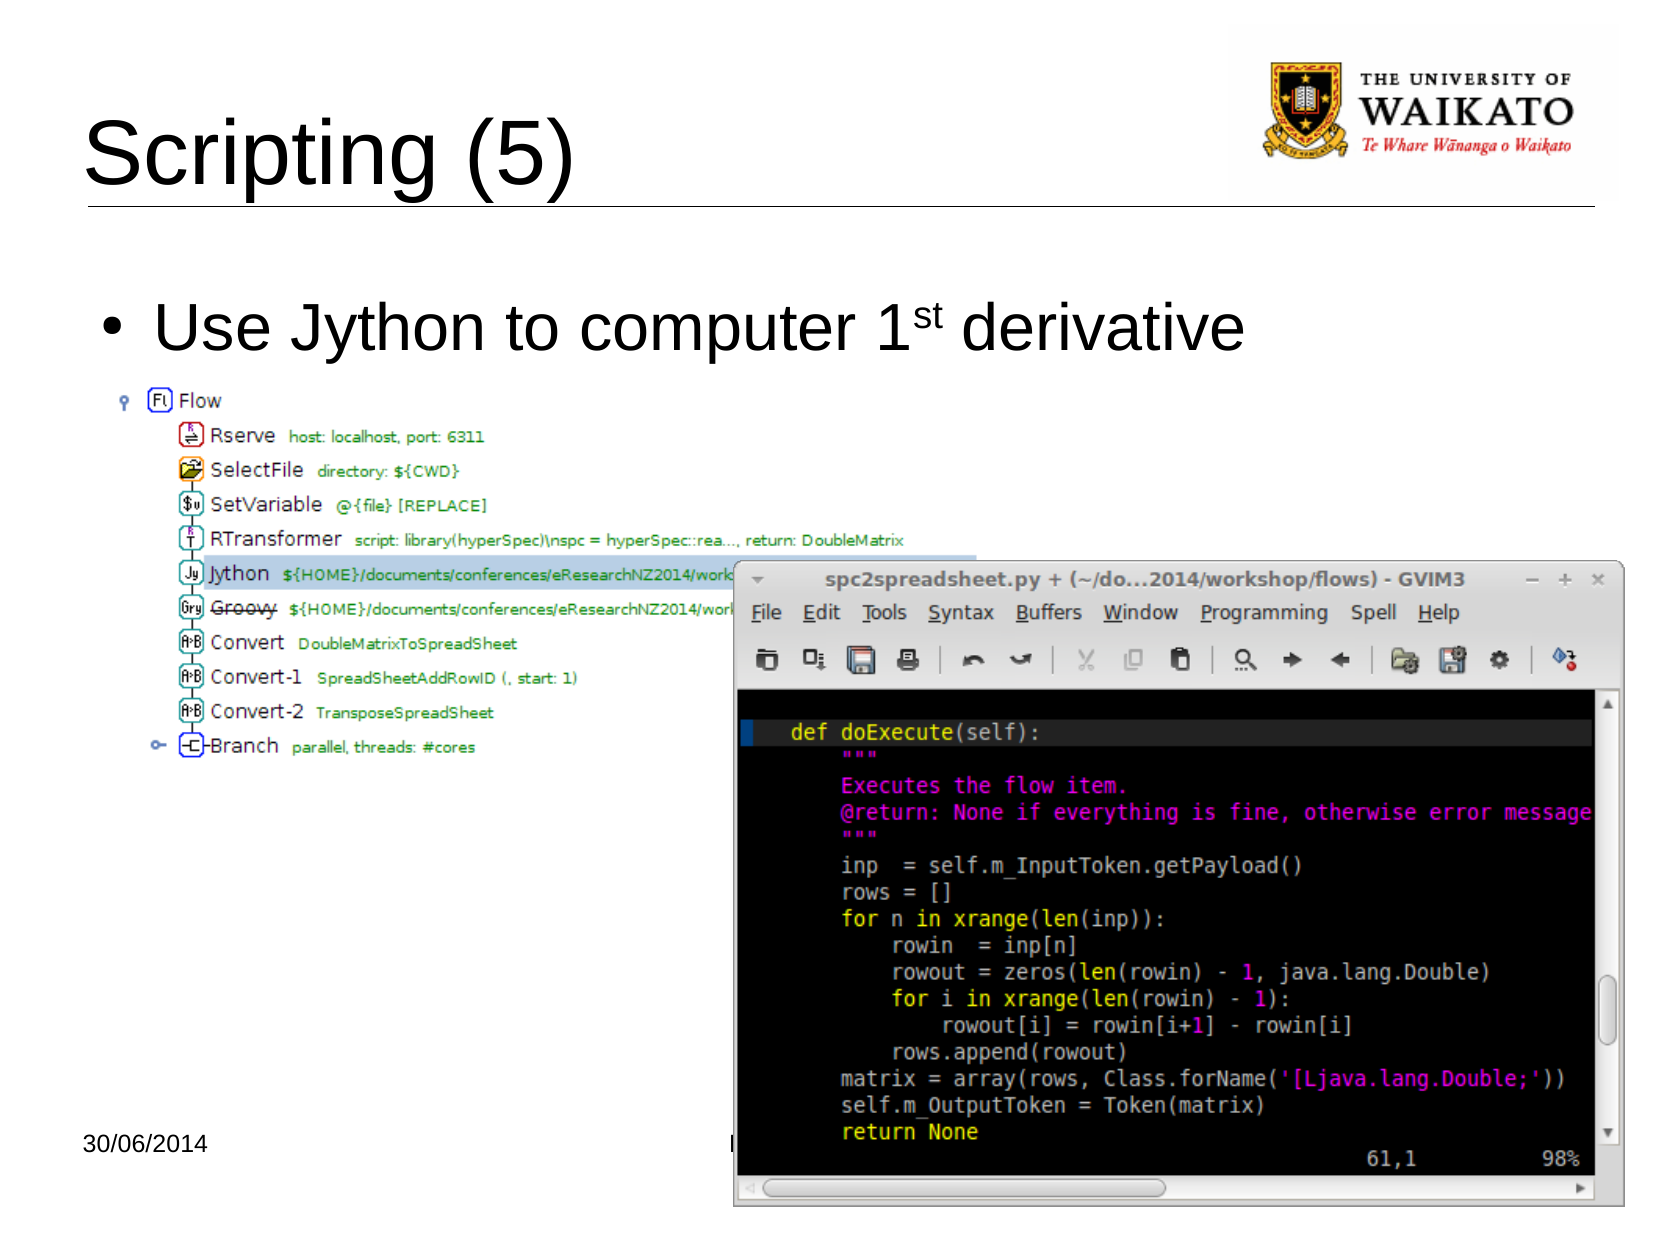

# Scripting (5)
Use Jython to computer 1st derivative
30/06/2014
Peter Reutemann
22